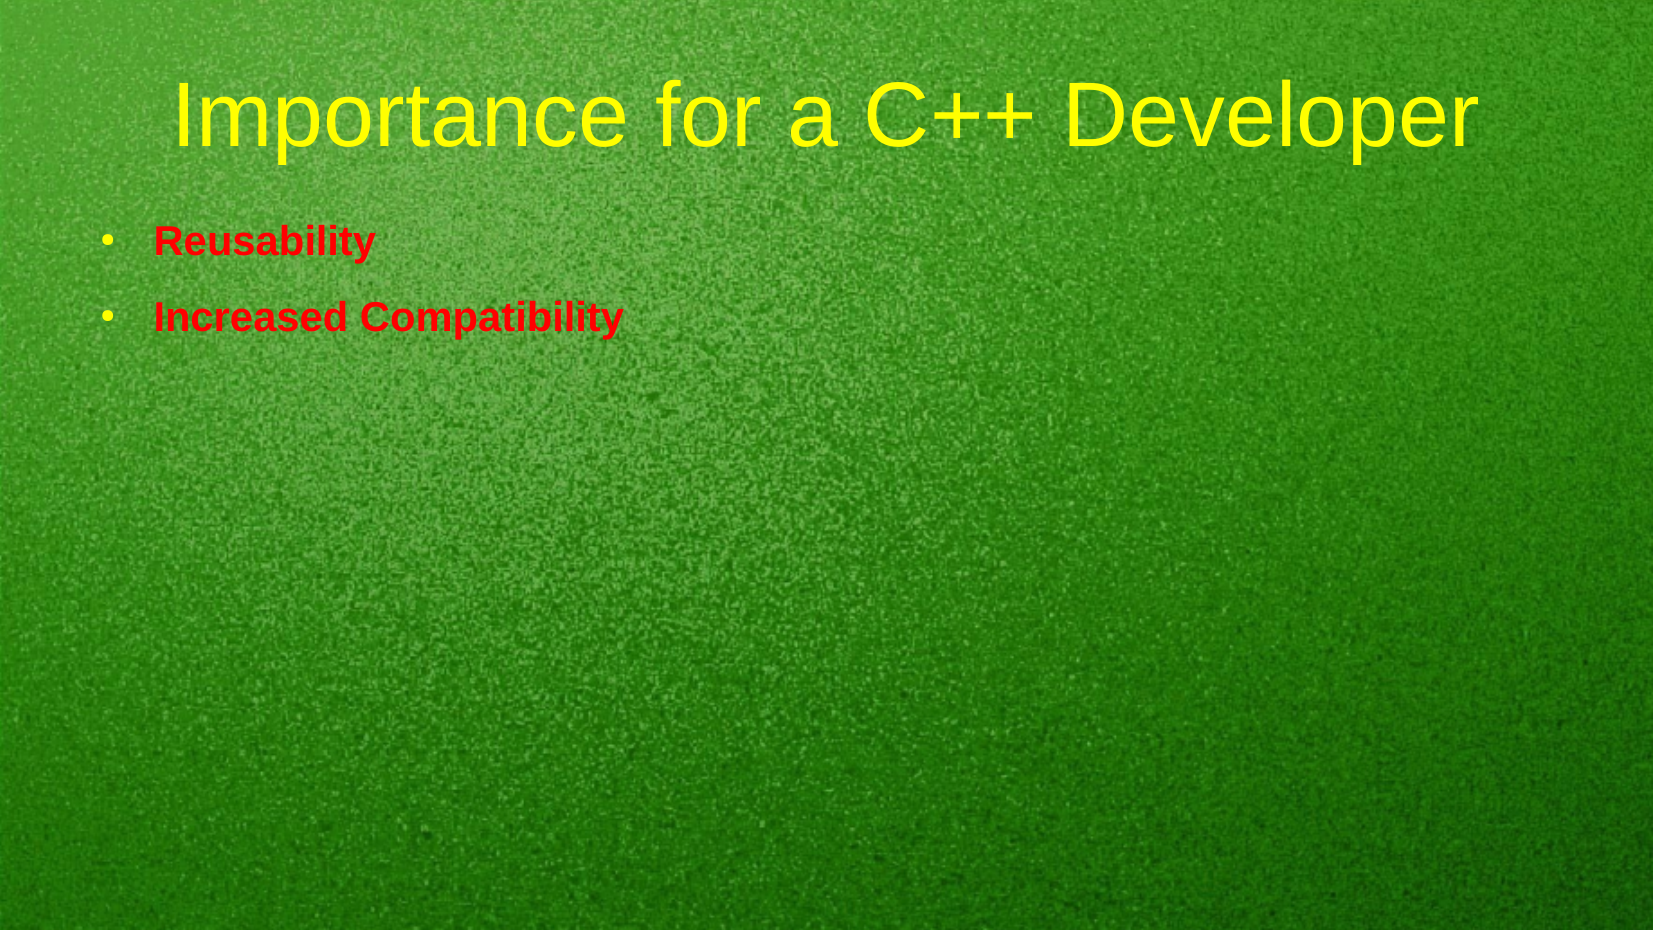

# Importance for a C++ Developer
Reusability
Increased Compatibility